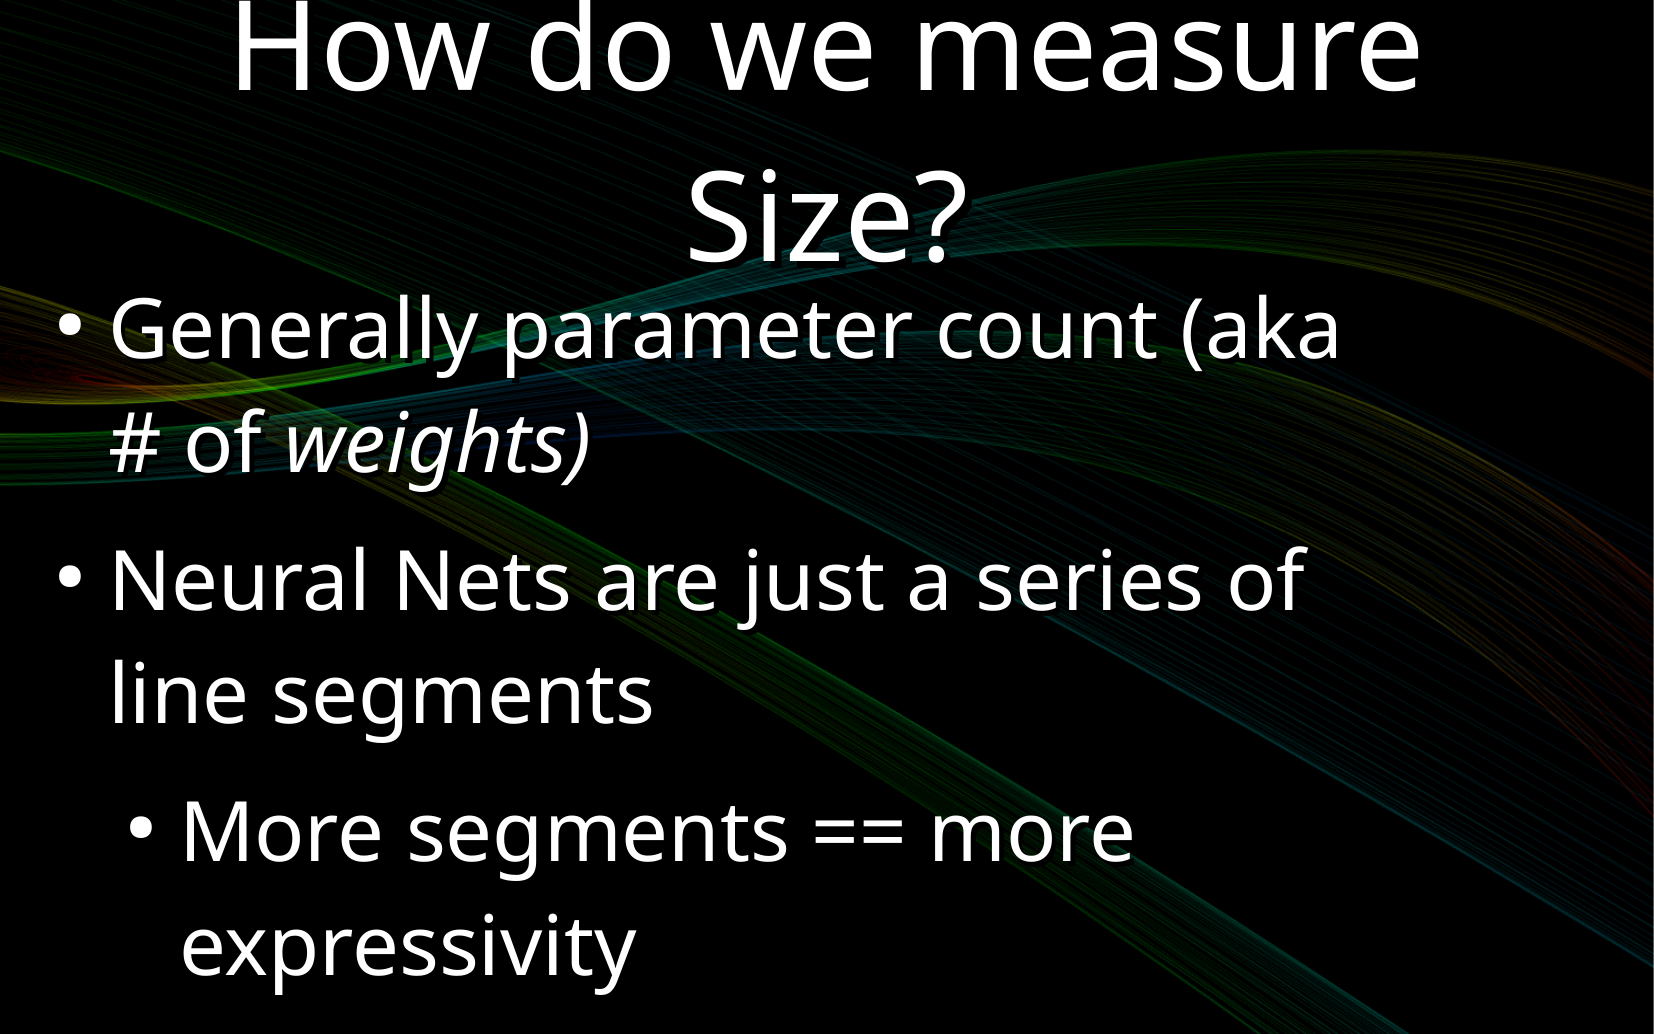

# How do we measure Size?
Generally parameter count (aka # of weights)
Neural Nets are just a series of line segments
More segments == more expressivity